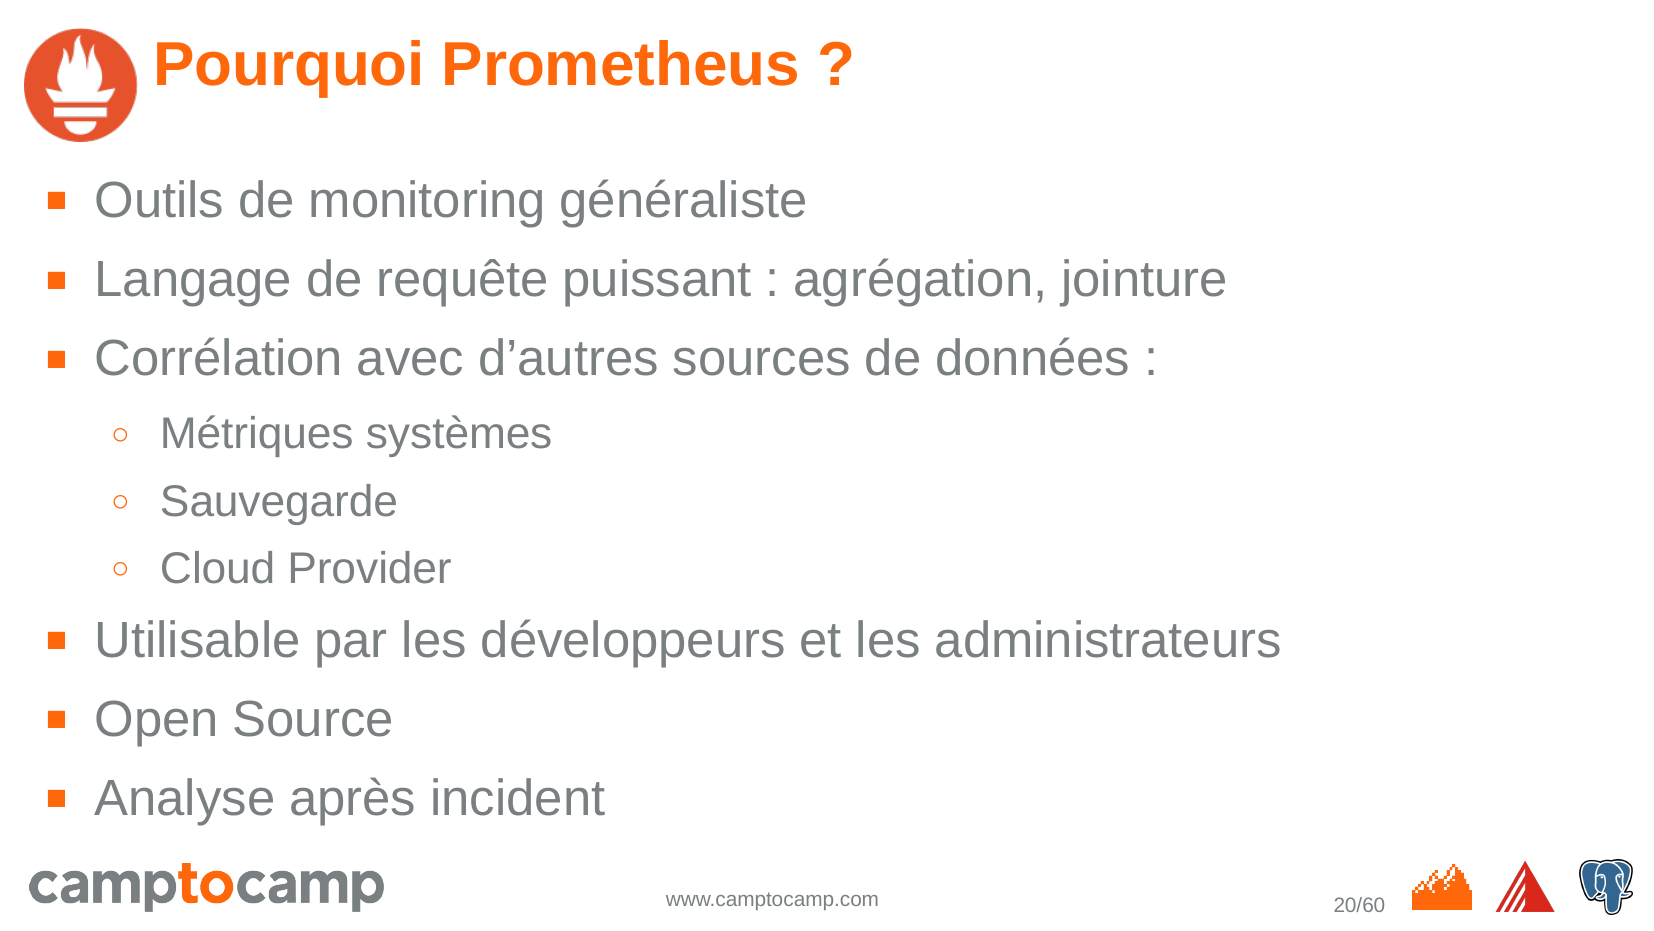

# Pourquoi Prometheus ?
Outils de monitoring généraliste
Langage de requête puissant : agrégation, jointure
Corrélation avec d’autres sources de données :
Métriques systèmes
Sauvegarde
Cloud Provider
Utilisable par les développeurs et les administrateurs
Open Source
Analyse après incident